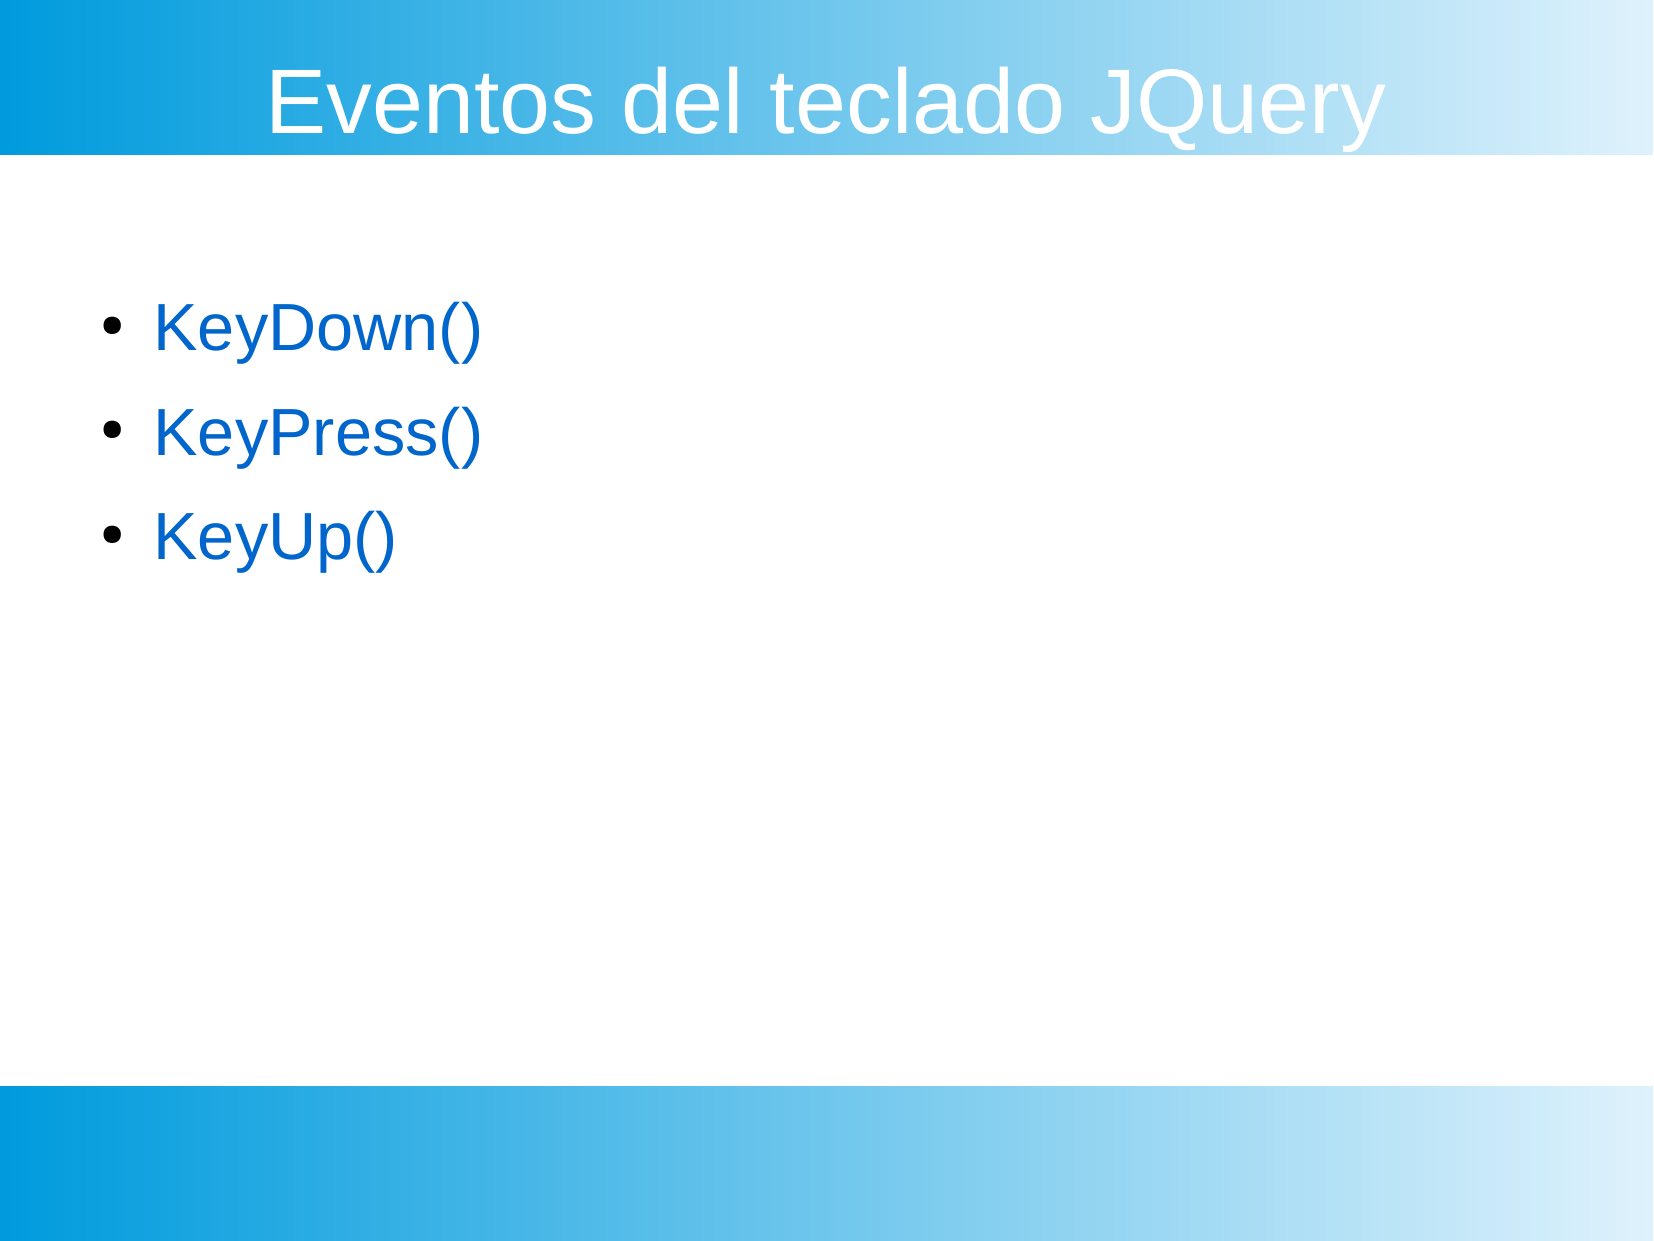

# Eventos del teclado JQuery
KeyDown()
KeyPress()
KeyUp()